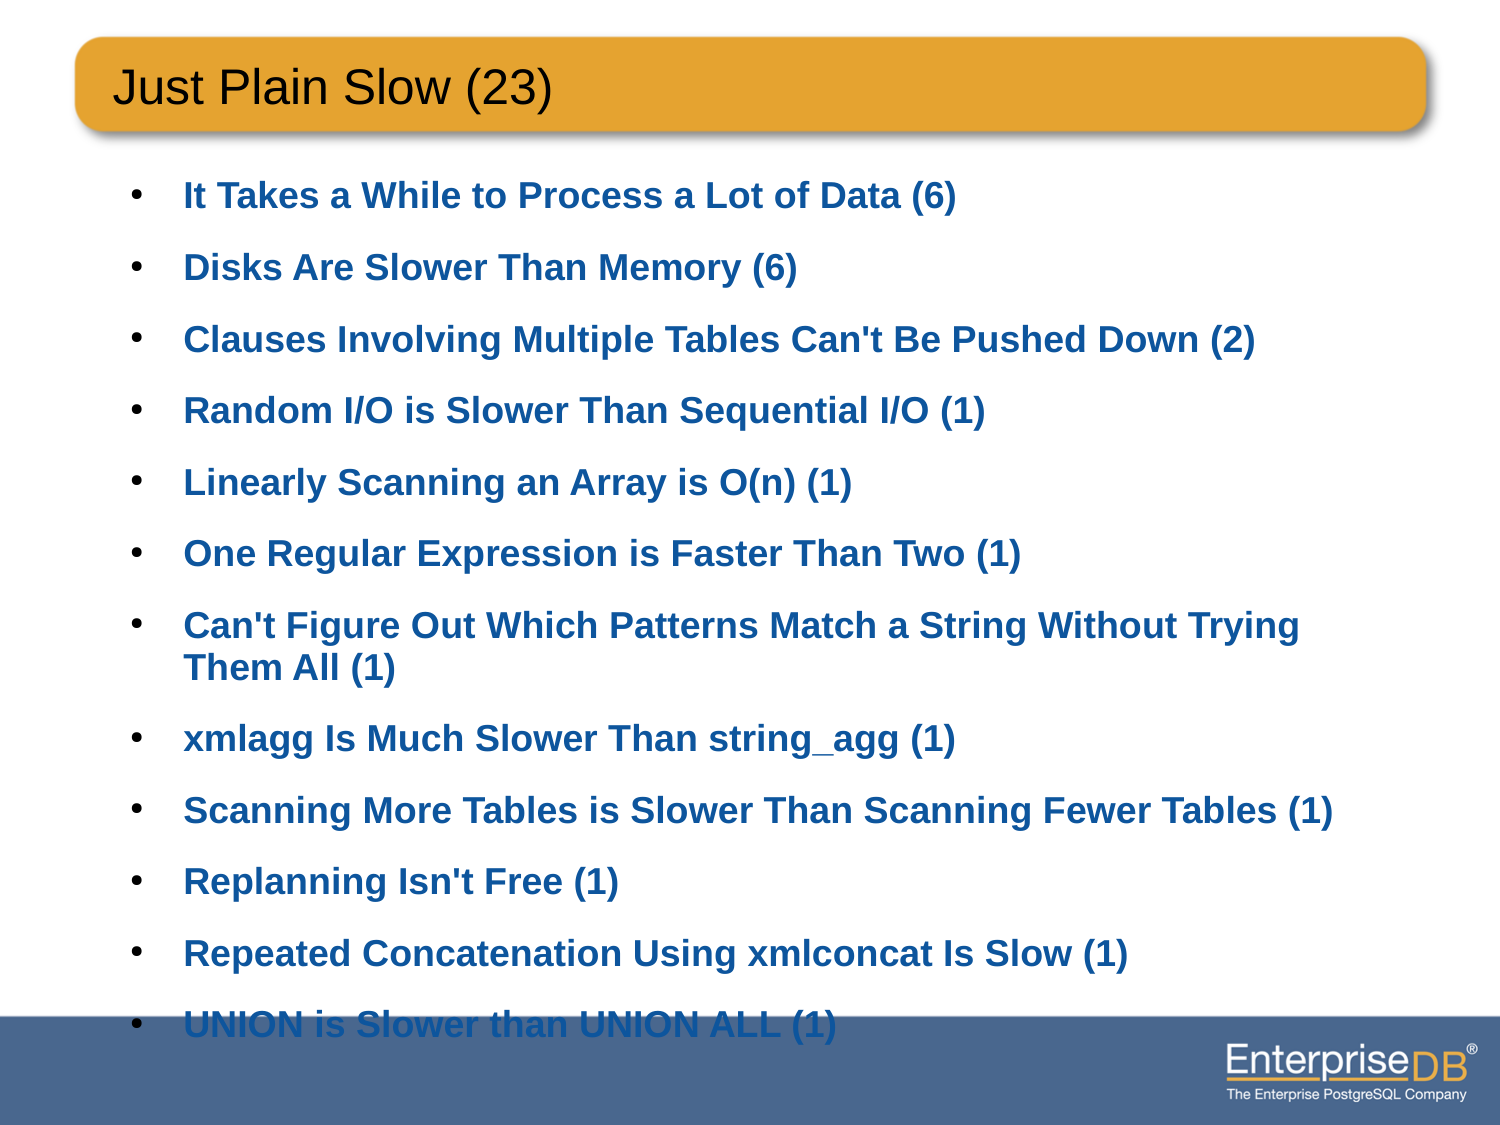

# Just Plain Slow (23)
It Takes a While to Process a Lot of Data (6)
Disks Are Slower Than Memory (6)
Clauses Involving Multiple Tables Can't Be Pushed Down (2)
Random I/O is Slower Than Sequential I/O (1)
Linearly Scanning an Array is O(n) (1)
One Regular Expression is Faster Than Two (1)
Can't Figure Out Which Patterns Match a String Without Trying Them All (1)
xmlagg Is Much Slower Than string_agg (1)
Scanning More Tables is Slower Than Scanning Fewer Tables (1)
Replanning Isn't Free (1)
Repeated Concatenation Using xmlconcat Is Slow (1)
UNION is Slower than UNION ALL (1)